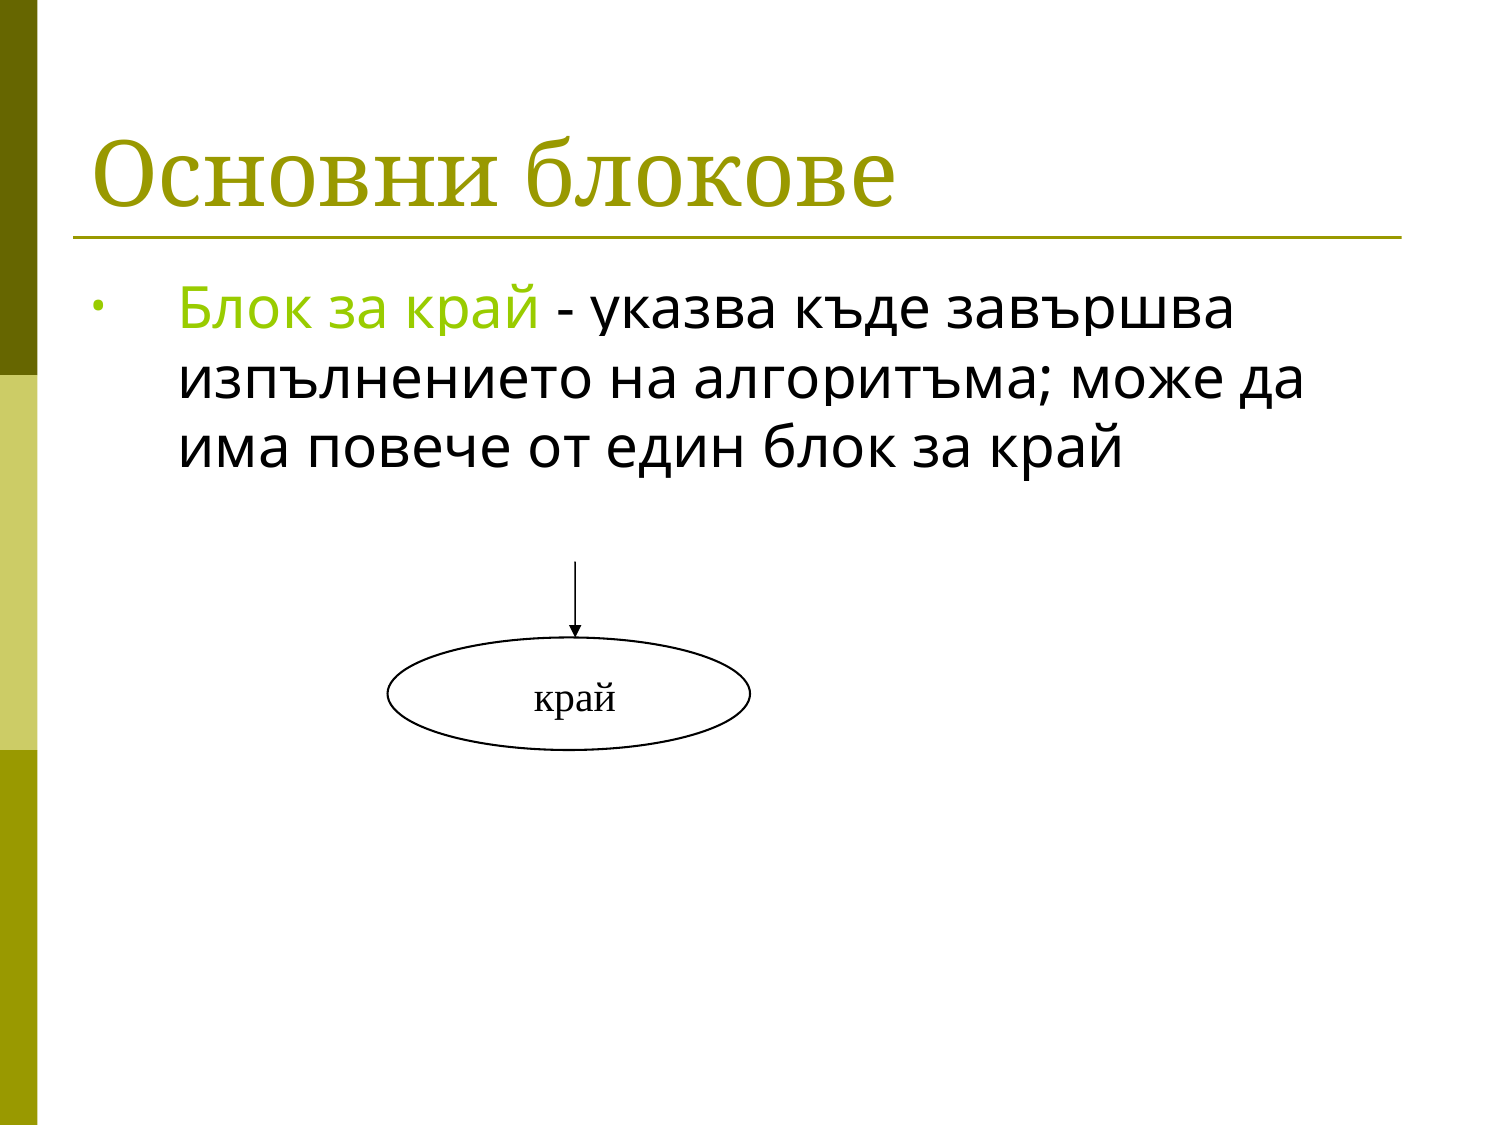

# Основни блокове
Блок за край - указва къде завършва изпълнението на алгоритъма; може да има повече от един блок за край
край